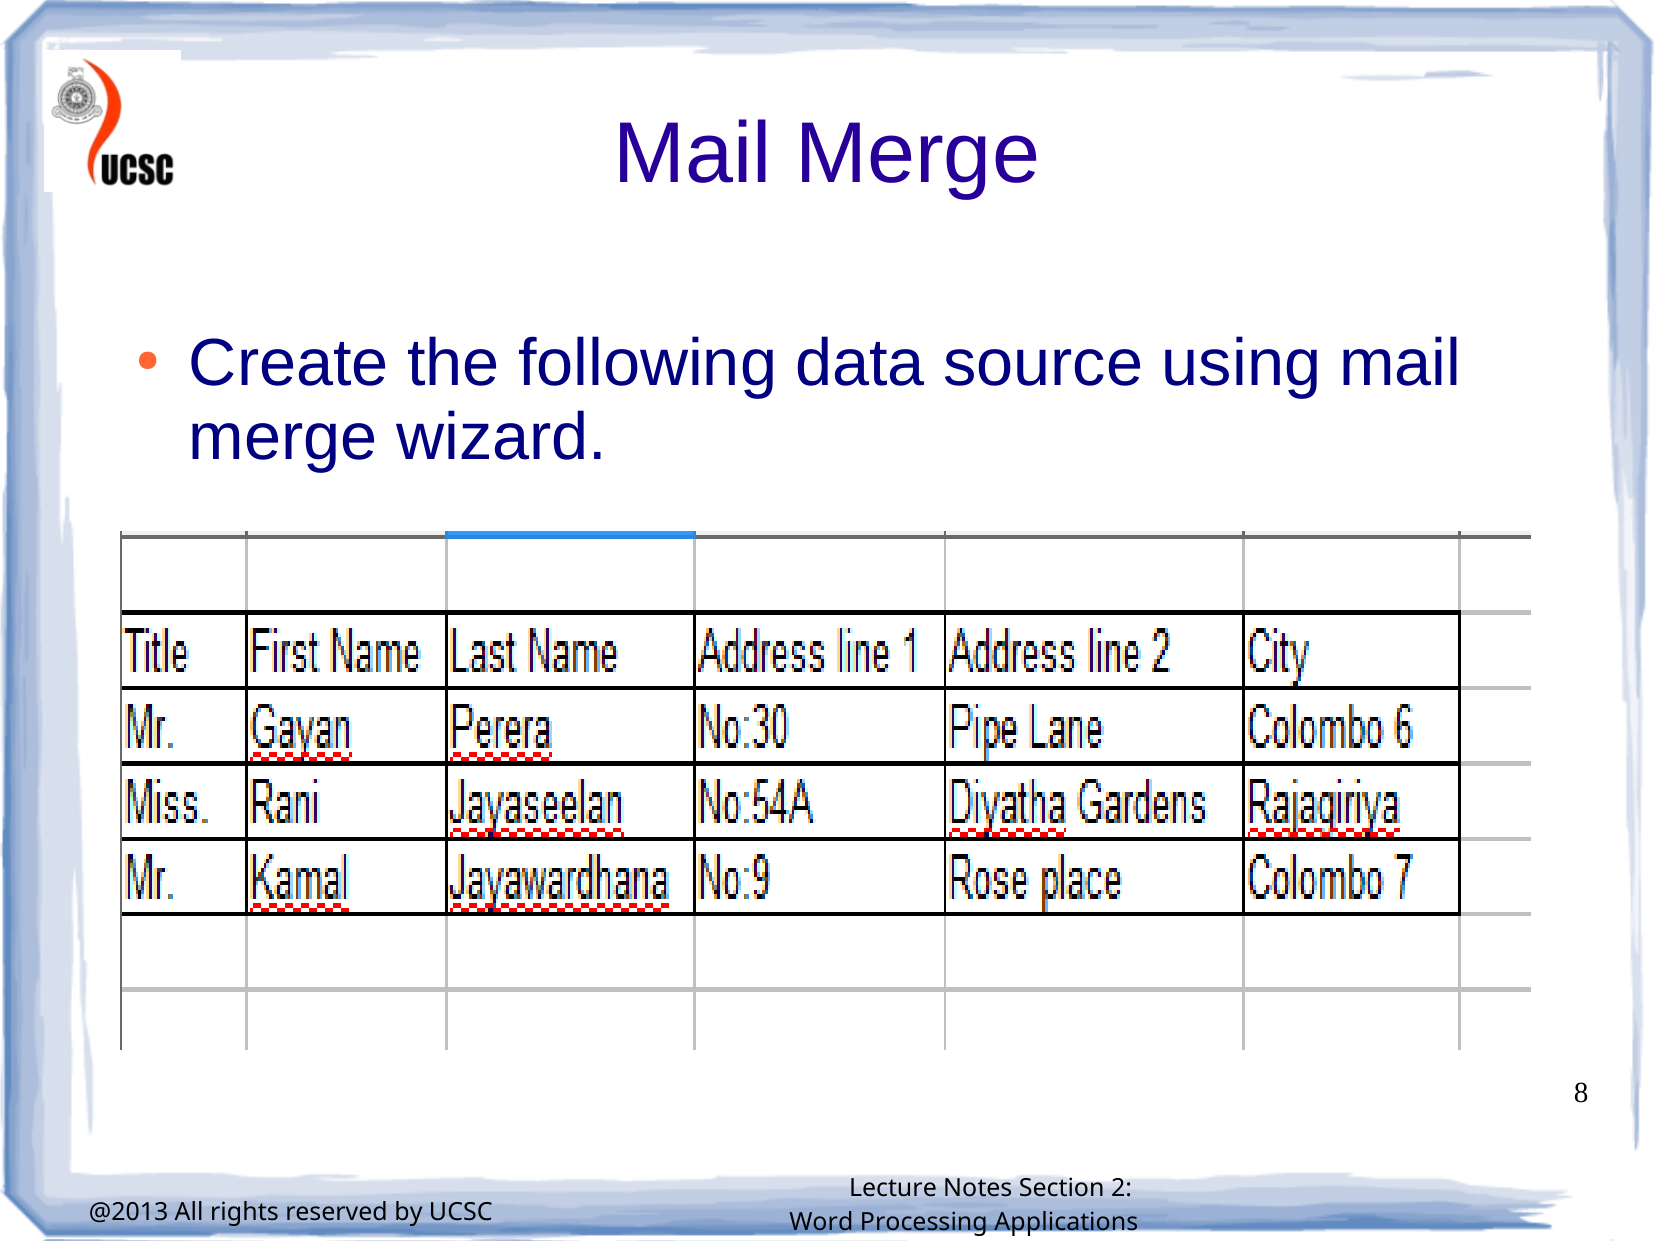

# Mail Merge
Create the following data source using mail merge wizard.
8